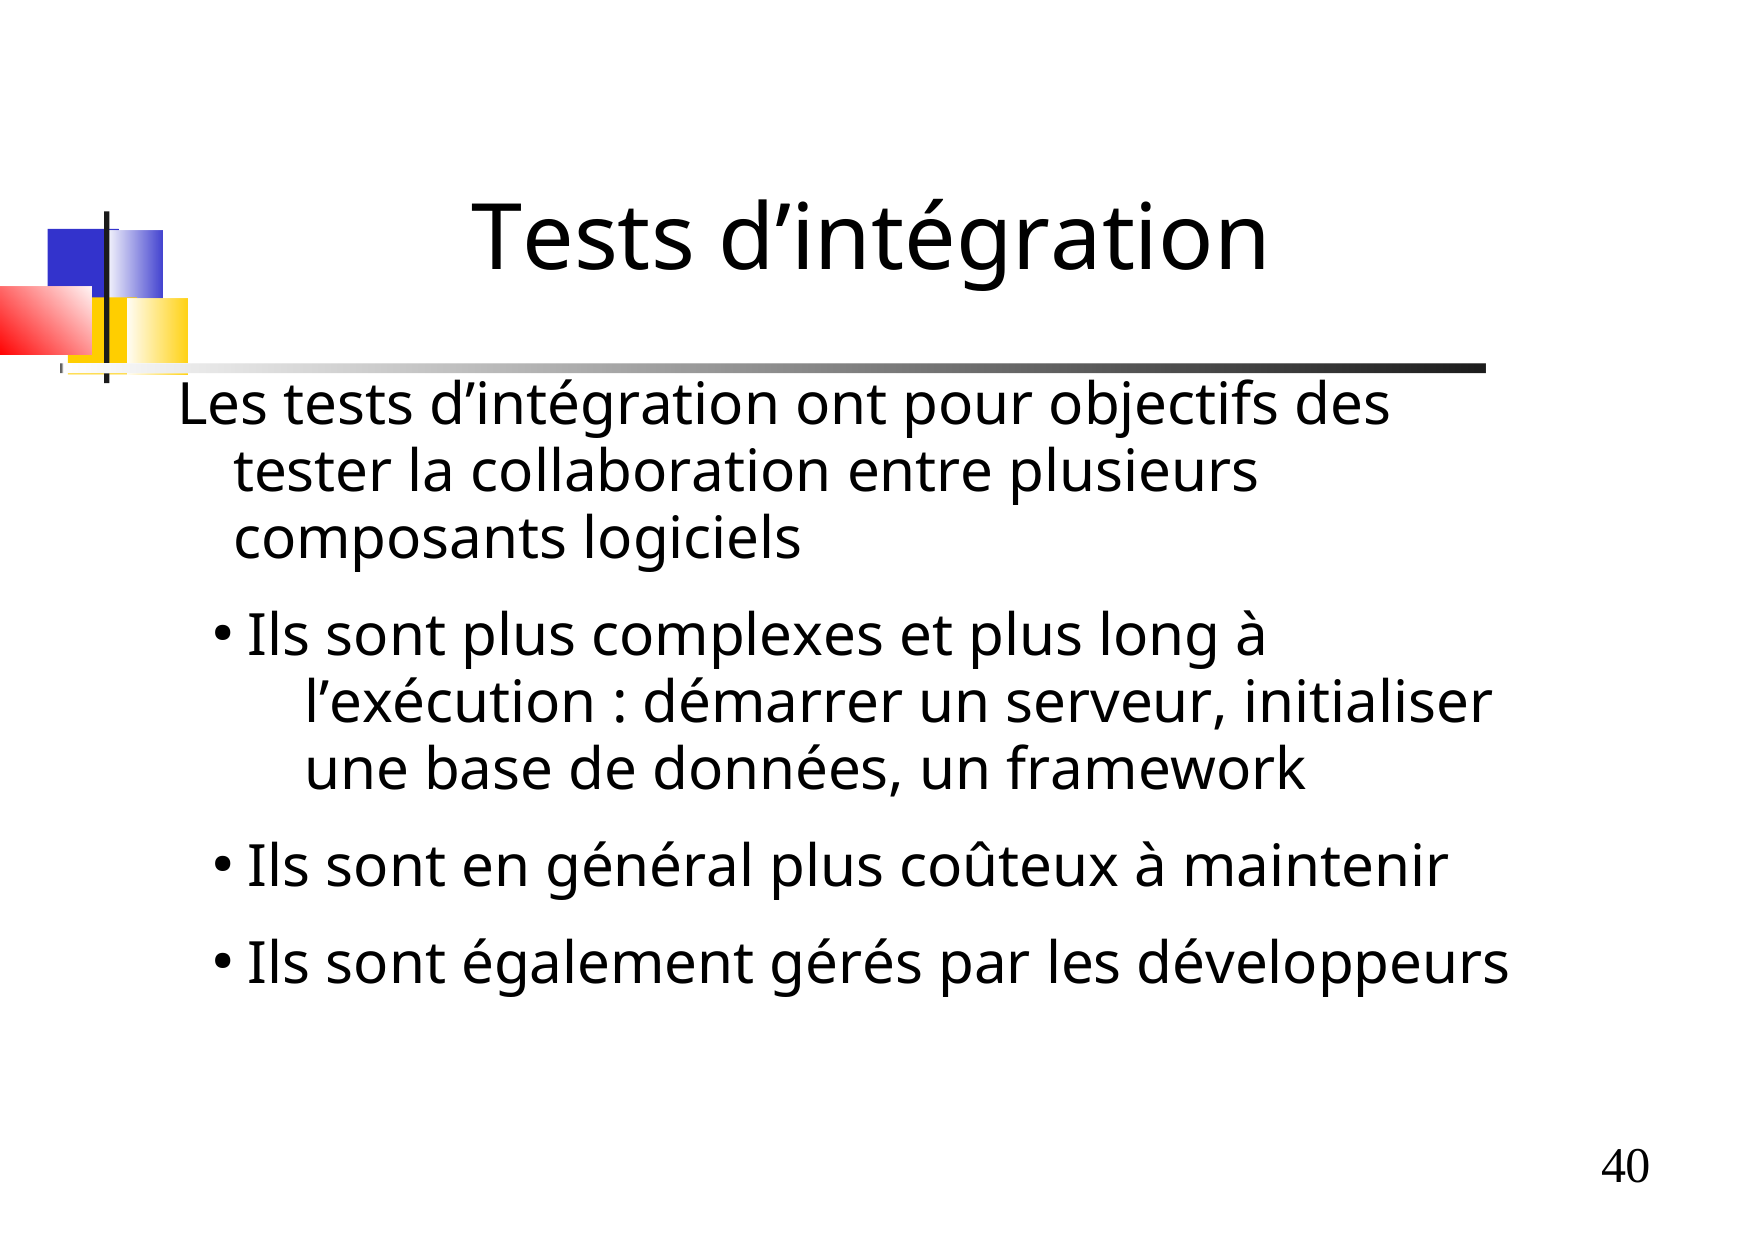

# Tests d’intégration
Les tests d’intégration ont pour objectifs des tester la collaboration entre plusieurs composants logiciels
Ils sont plus complexes et plus long à l’exécution : démarrer un serveur, initialiser une base de données, un framework
Ils sont en général plus coûteux à maintenir
Ils sont également gérés par les développeurs
40